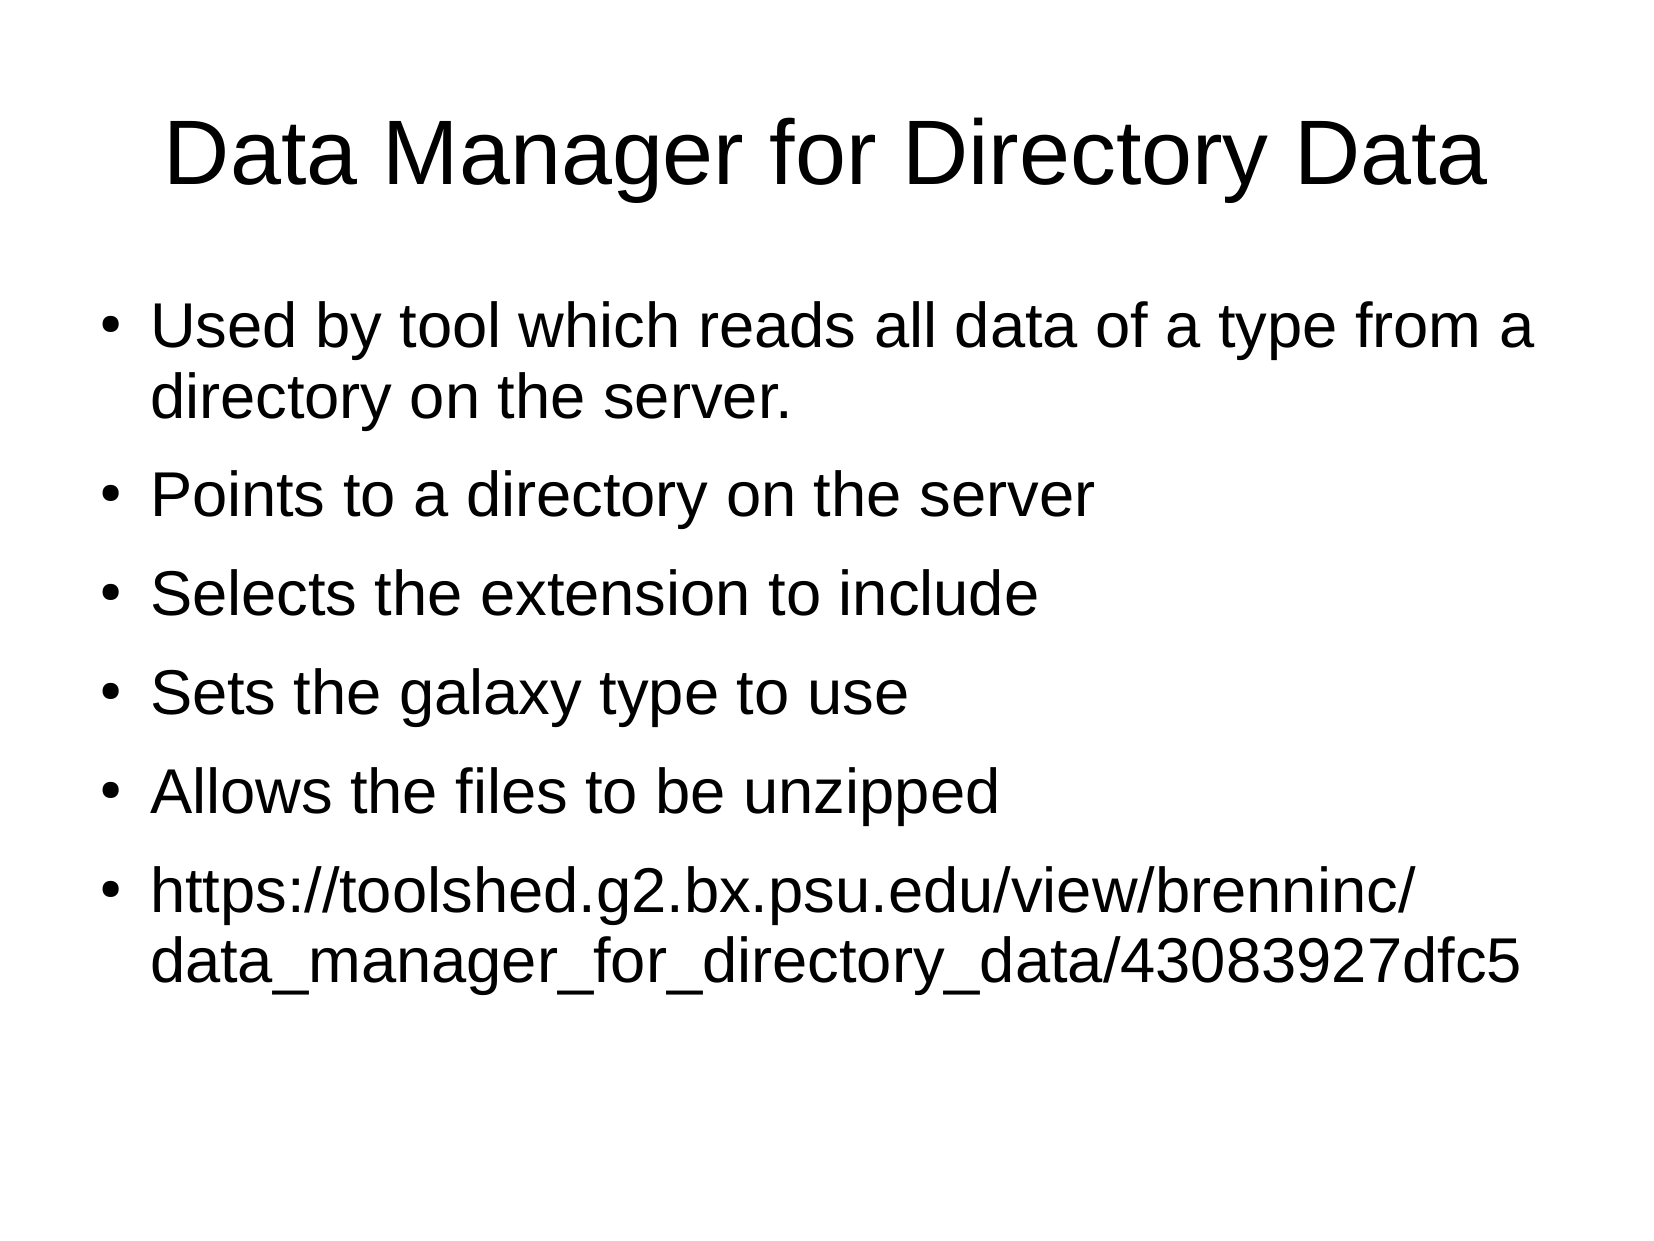

# Data Manager for Directory Data
Used by tool which reads all data of a type from a directory on the server.
Points to a directory on the server
Selects the extension to include
Sets the galaxy type to use
Allows the files to be unzipped
https://toolshed.g2.bx.psu.edu/view/brenninc/data_manager_for_directory_data/43083927dfc5